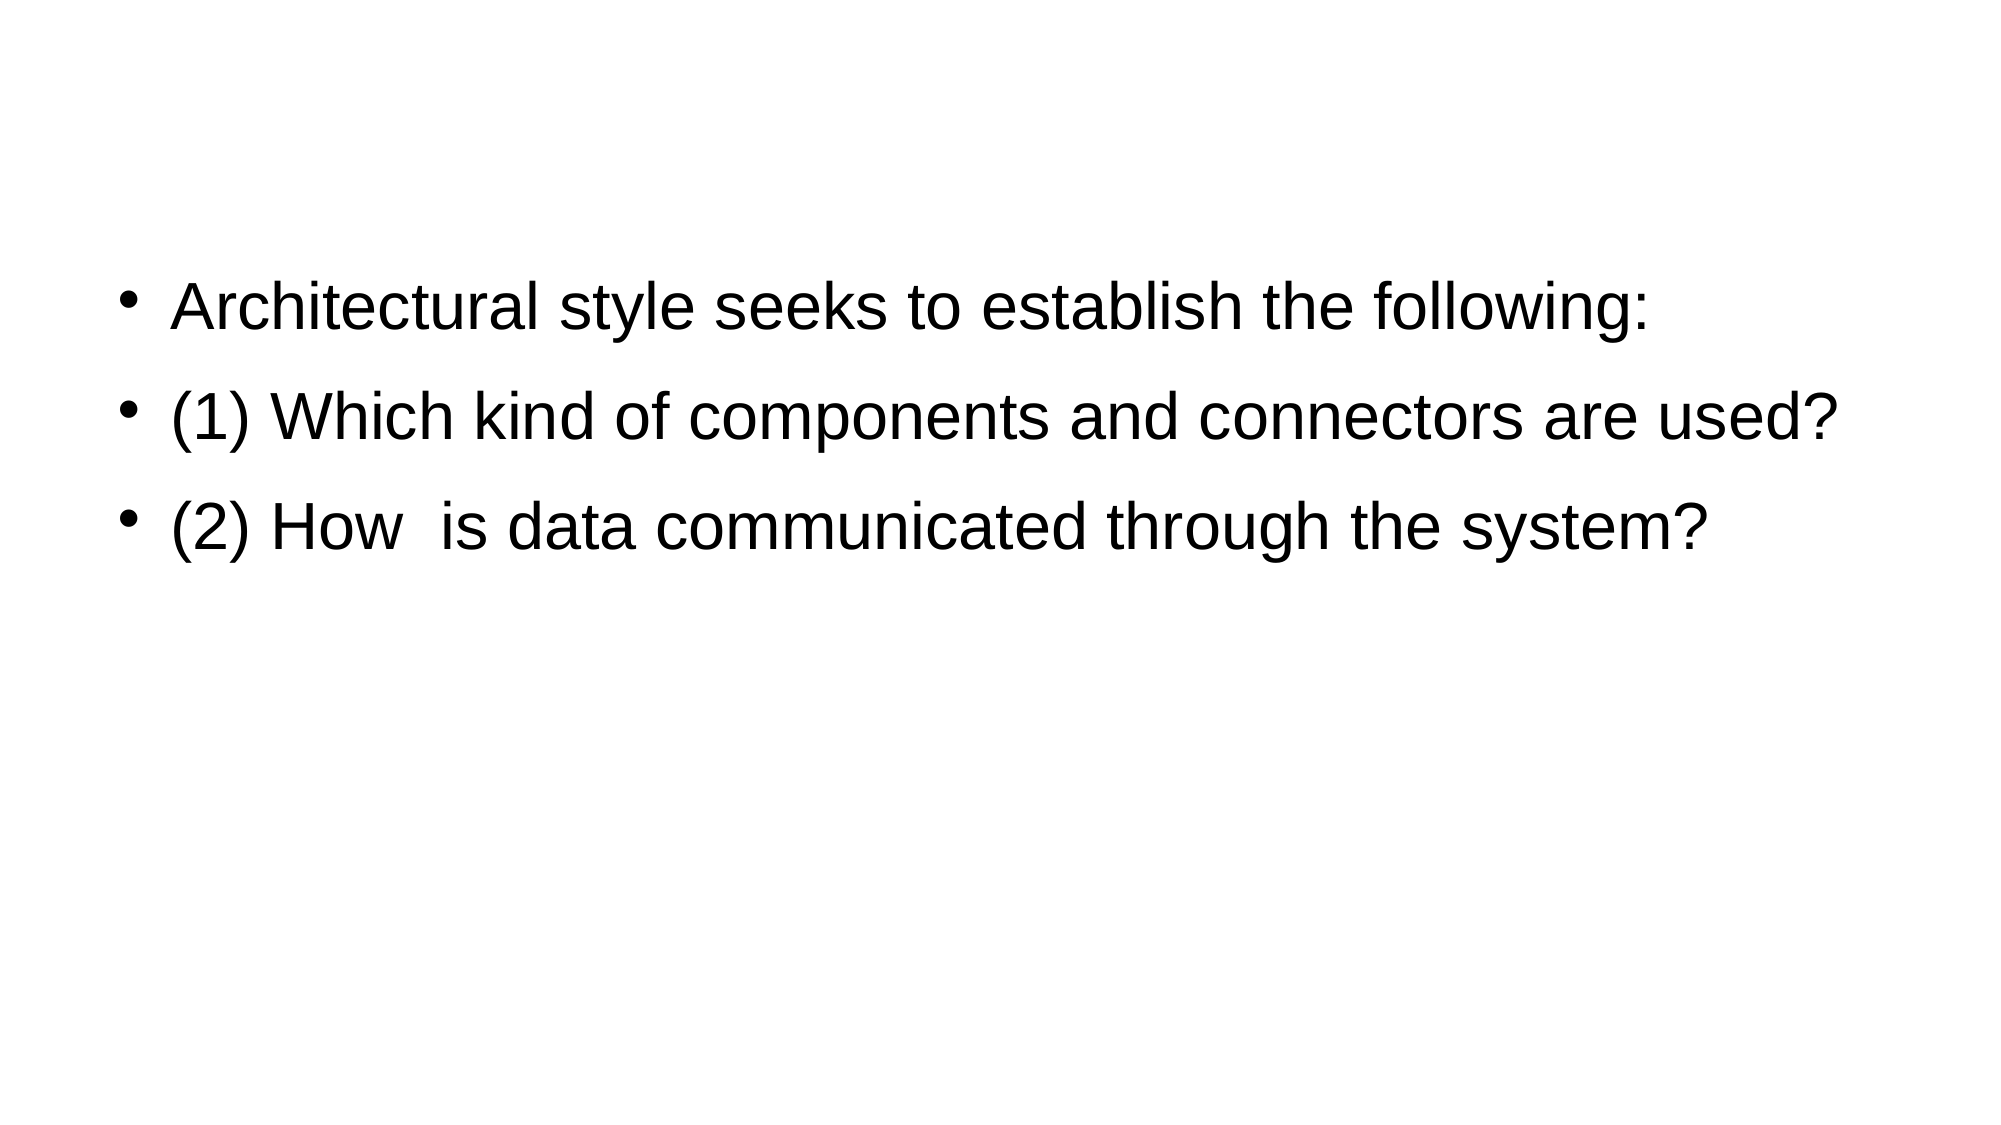

#
Architectural style seeks to establish the following:
(1) Which kind of components and connectors are used?
(2) How is data communicated through the system?